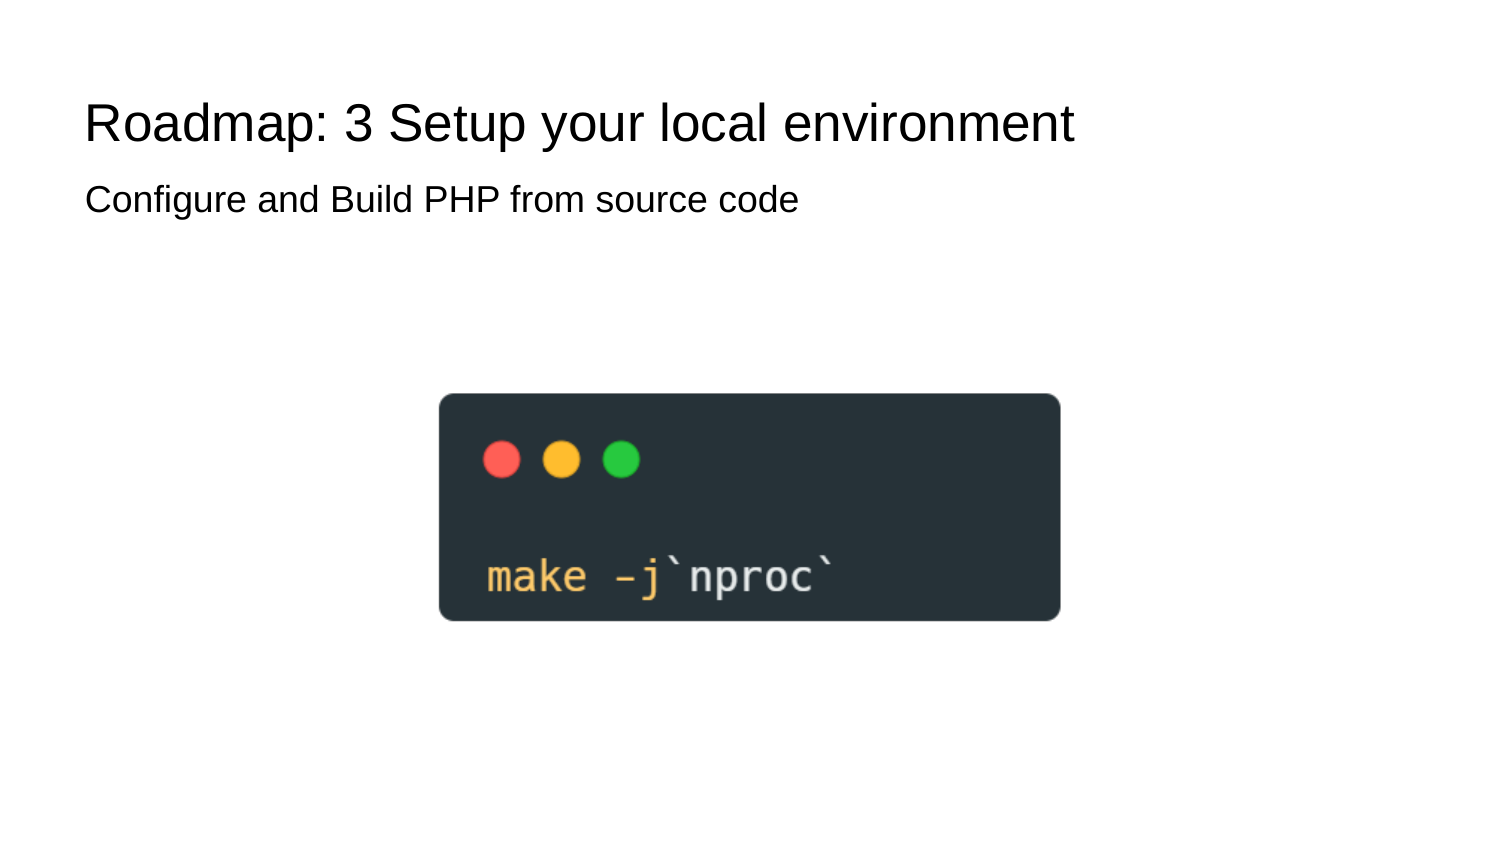

# Roadmap: 3 Setup your local environment
Configure and Build PHP from source code